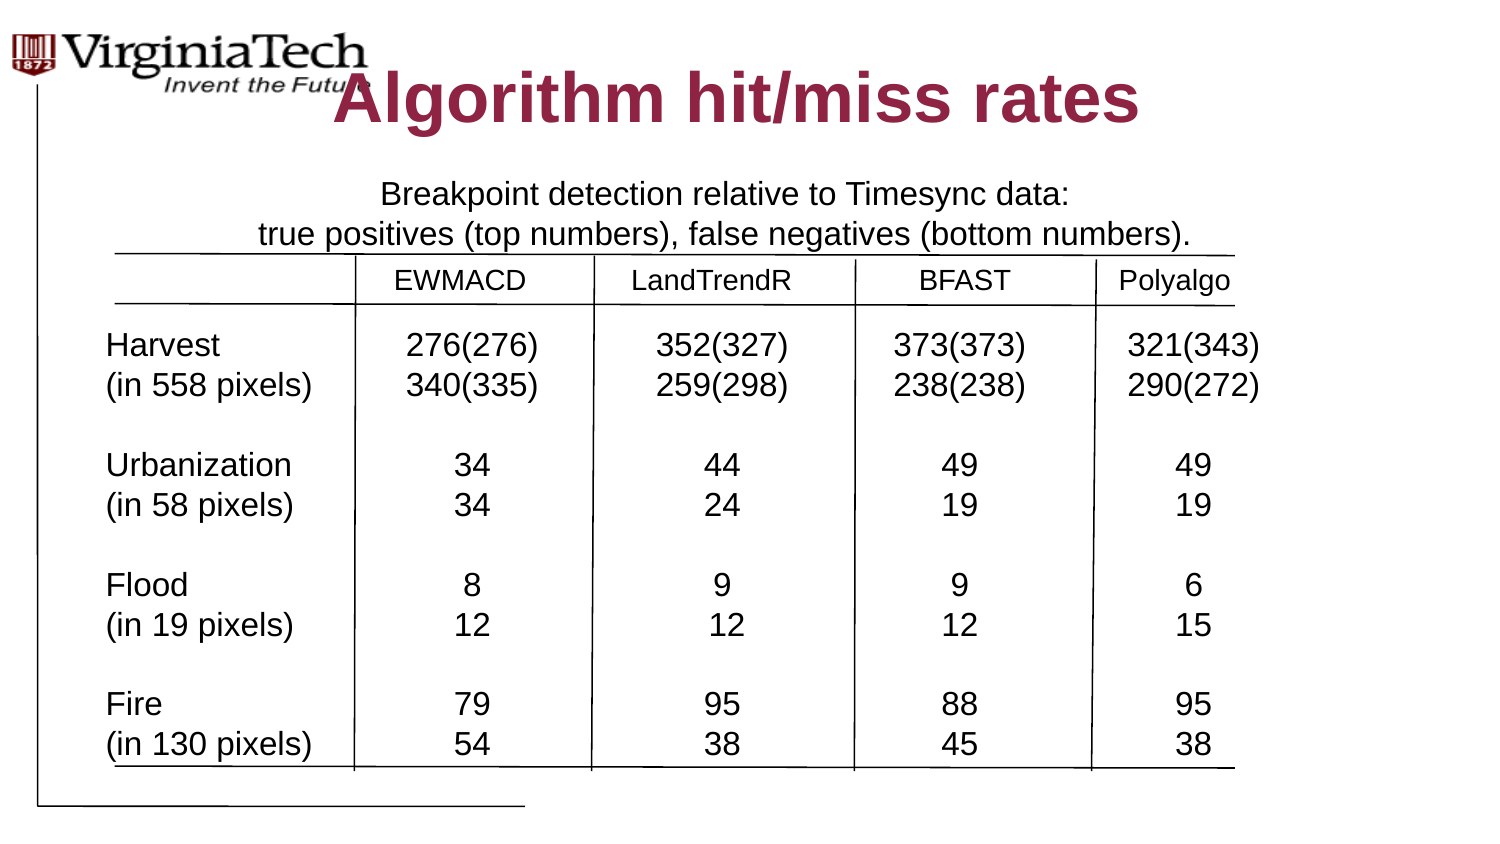

# Algorithm hit/miss rates
Breakpoint detection relative to Timesync data:
true positives (top numbers), false negatives (bottom numbers).
EWMACD
LandTrendR
BFAST
Polyalgo
Harvest
(in 558 pixels)
Urbanization
(in 58 pixels)
Flood
(in 19 pixels)
Fire
(in 130 pixels)
276(276)
340(335)
34
34
8
12
79
54
352(327)
259(298)
44
24
9
 12
95
38
373(373)
238(238)
49
19
9
12
88
45
321(343)
290(272)
49
19
6
15
95
38